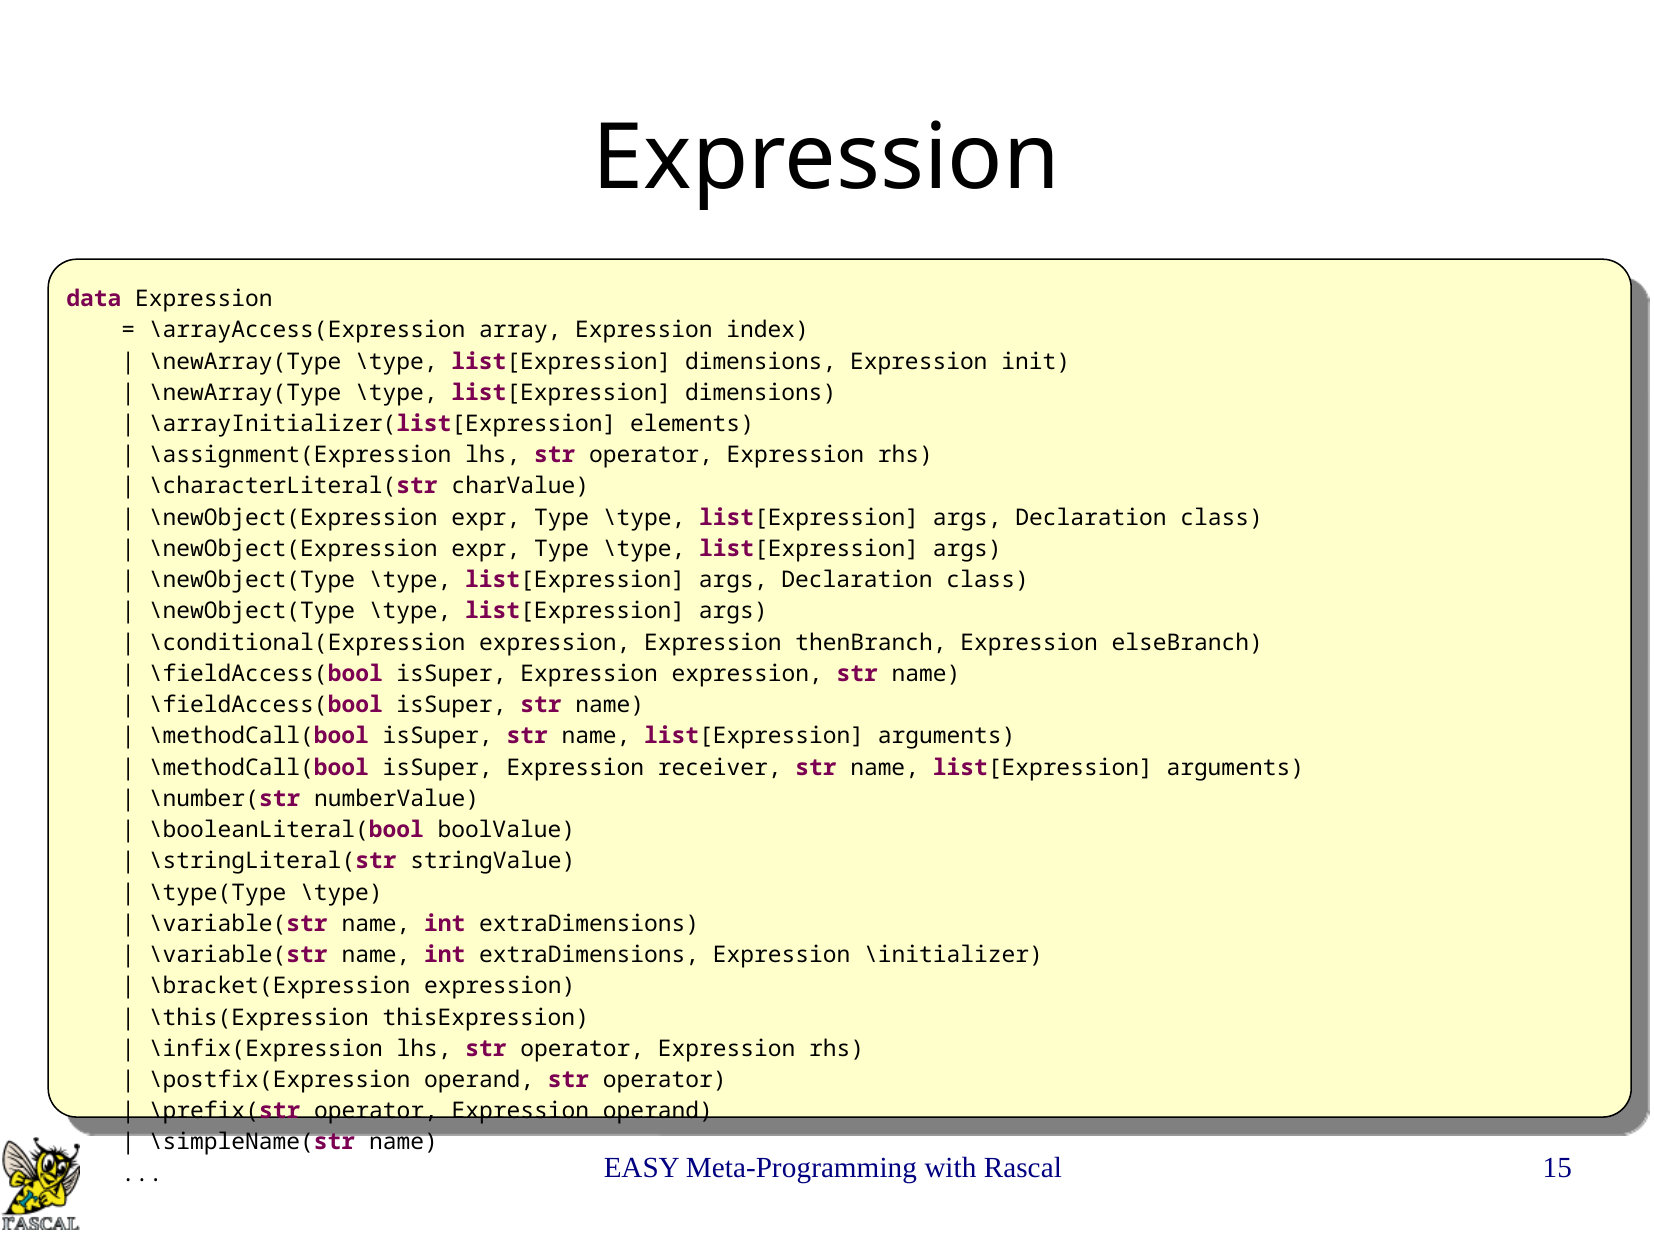

# Expression
data Expression
 = \arrayAccess(Expression array, Expression index)
 | \newArray(Type \type, list[Expression] dimensions, Expression init)
 | \newArray(Type \type, list[Expression] dimensions)
 | \arrayInitializer(list[Expression] elements)
 | \assignment(Expression lhs, str operator, Expression rhs)
 | \characterLiteral(str charValue)
 | \newObject(Expression expr, Type \type, list[Expression] args, Declaration class)
 | \newObject(Expression expr, Type \type, list[Expression] args)
 | \newObject(Type \type, list[Expression] args, Declaration class)
 | \newObject(Type \type, list[Expression] args)
 | \conditional(Expression expression, Expression thenBranch, Expression elseBranch)
 | \fieldAccess(bool isSuper, Expression expression, str name)
 | \fieldAccess(bool isSuper, str name)
 | \methodCall(bool isSuper, str name, list[Expression] arguments)
 | \methodCall(bool isSuper, Expression receiver, str name, list[Expression] arguments)
 | \number(str numberValue)
 | \booleanLiteral(bool boolValue)
 | \stringLiteral(str stringValue)
 | \type(Type \type)
 | \variable(str name, int extraDimensions)
 | \variable(str name, int extraDimensions, Expression \initializer)
 | \bracket(Expression expression)
 | \this(Expression thisExpression)
 | \infix(Expression lhs, str operator, Expression rhs)
 | \postfix(Expression operand, str operator)
 | \prefix(str operator, Expression operand)
 | \simpleName(str name)
 ...
15